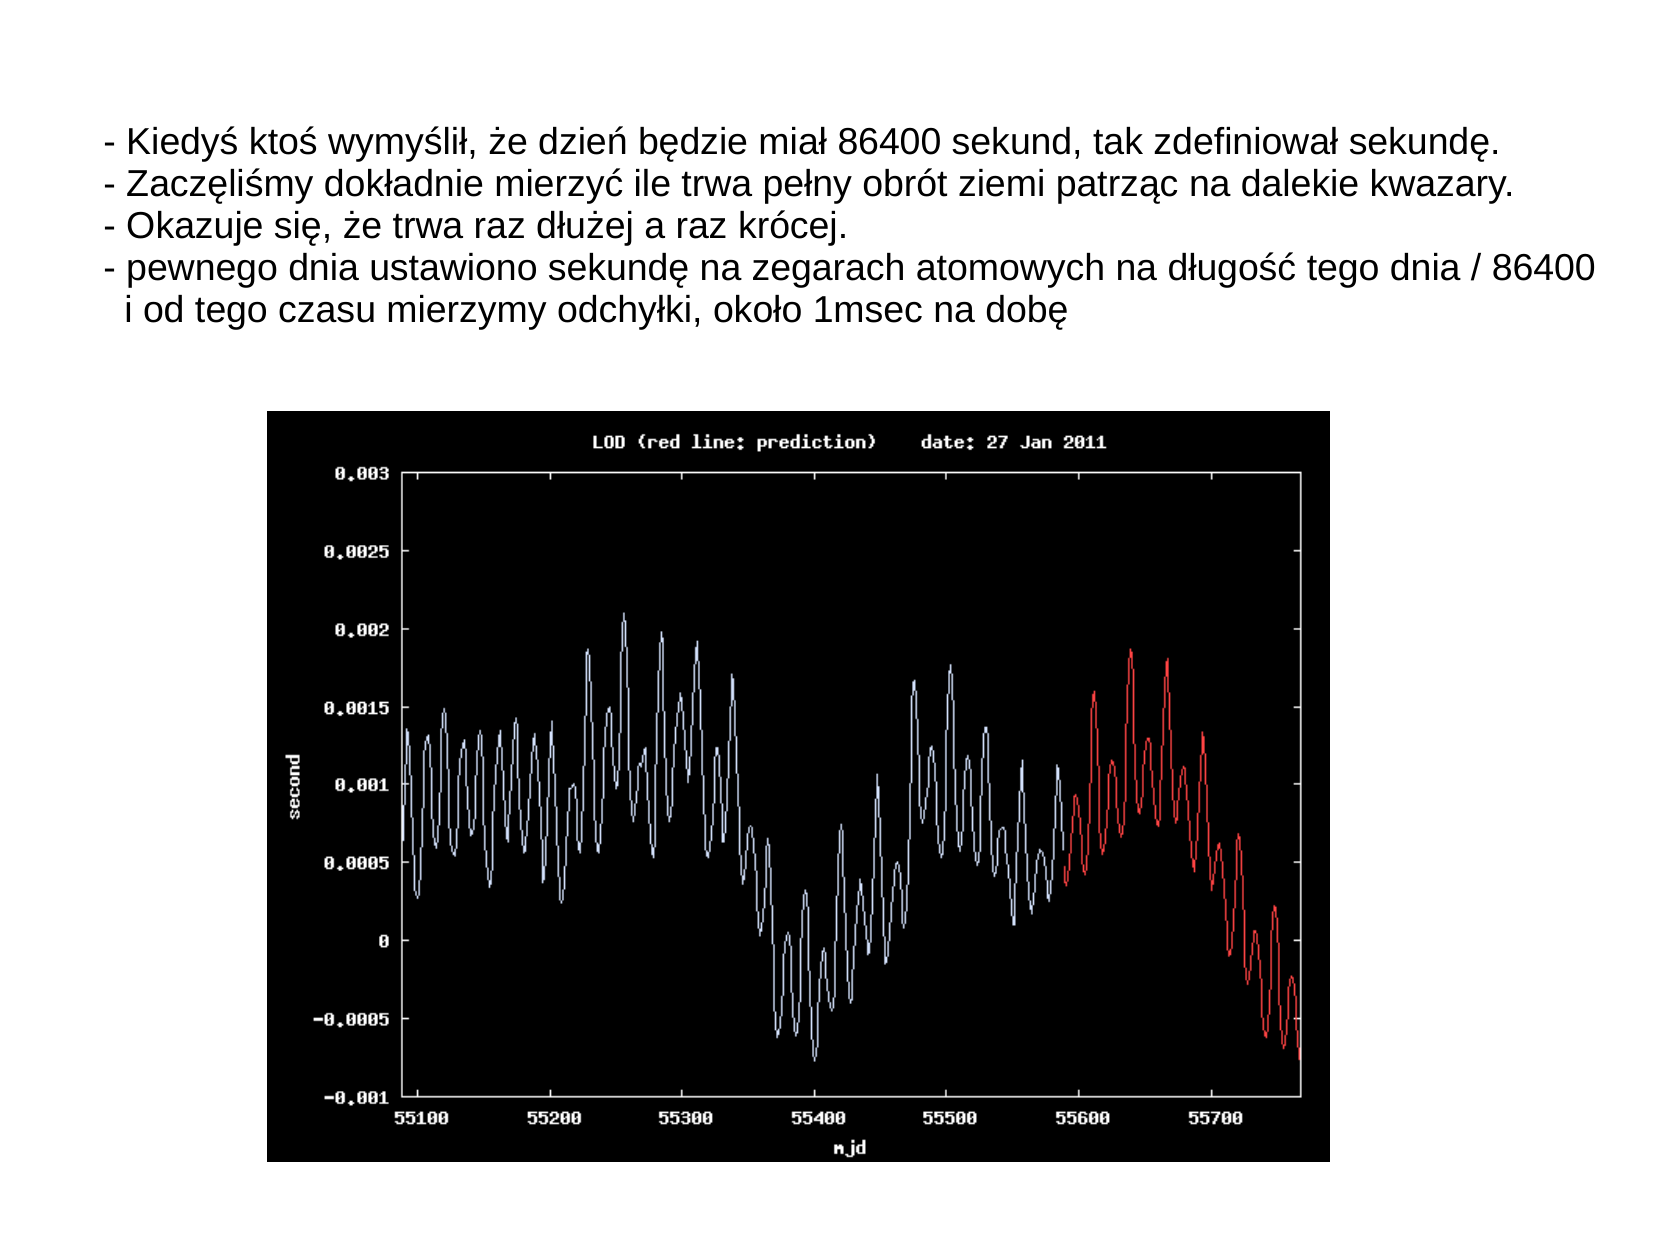

- Kiedyś ktoś wymyślił, że dzień będzie miał 86400 sekund, tak zdefiniował sekundę.
- Zaczęliśmy dokładnie mierzyć ile trwa pełny obrót ziemi patrząc na dalekie kwazary.
- Okazuje się, że trwa raz dłużej a raz krócej.
- pewnego dnia ustawiono sekundę na zegarach atomowych na długość tego dnia / 86400
 i od tego czasu mierzymy odchyłki, około 1msec na dobę